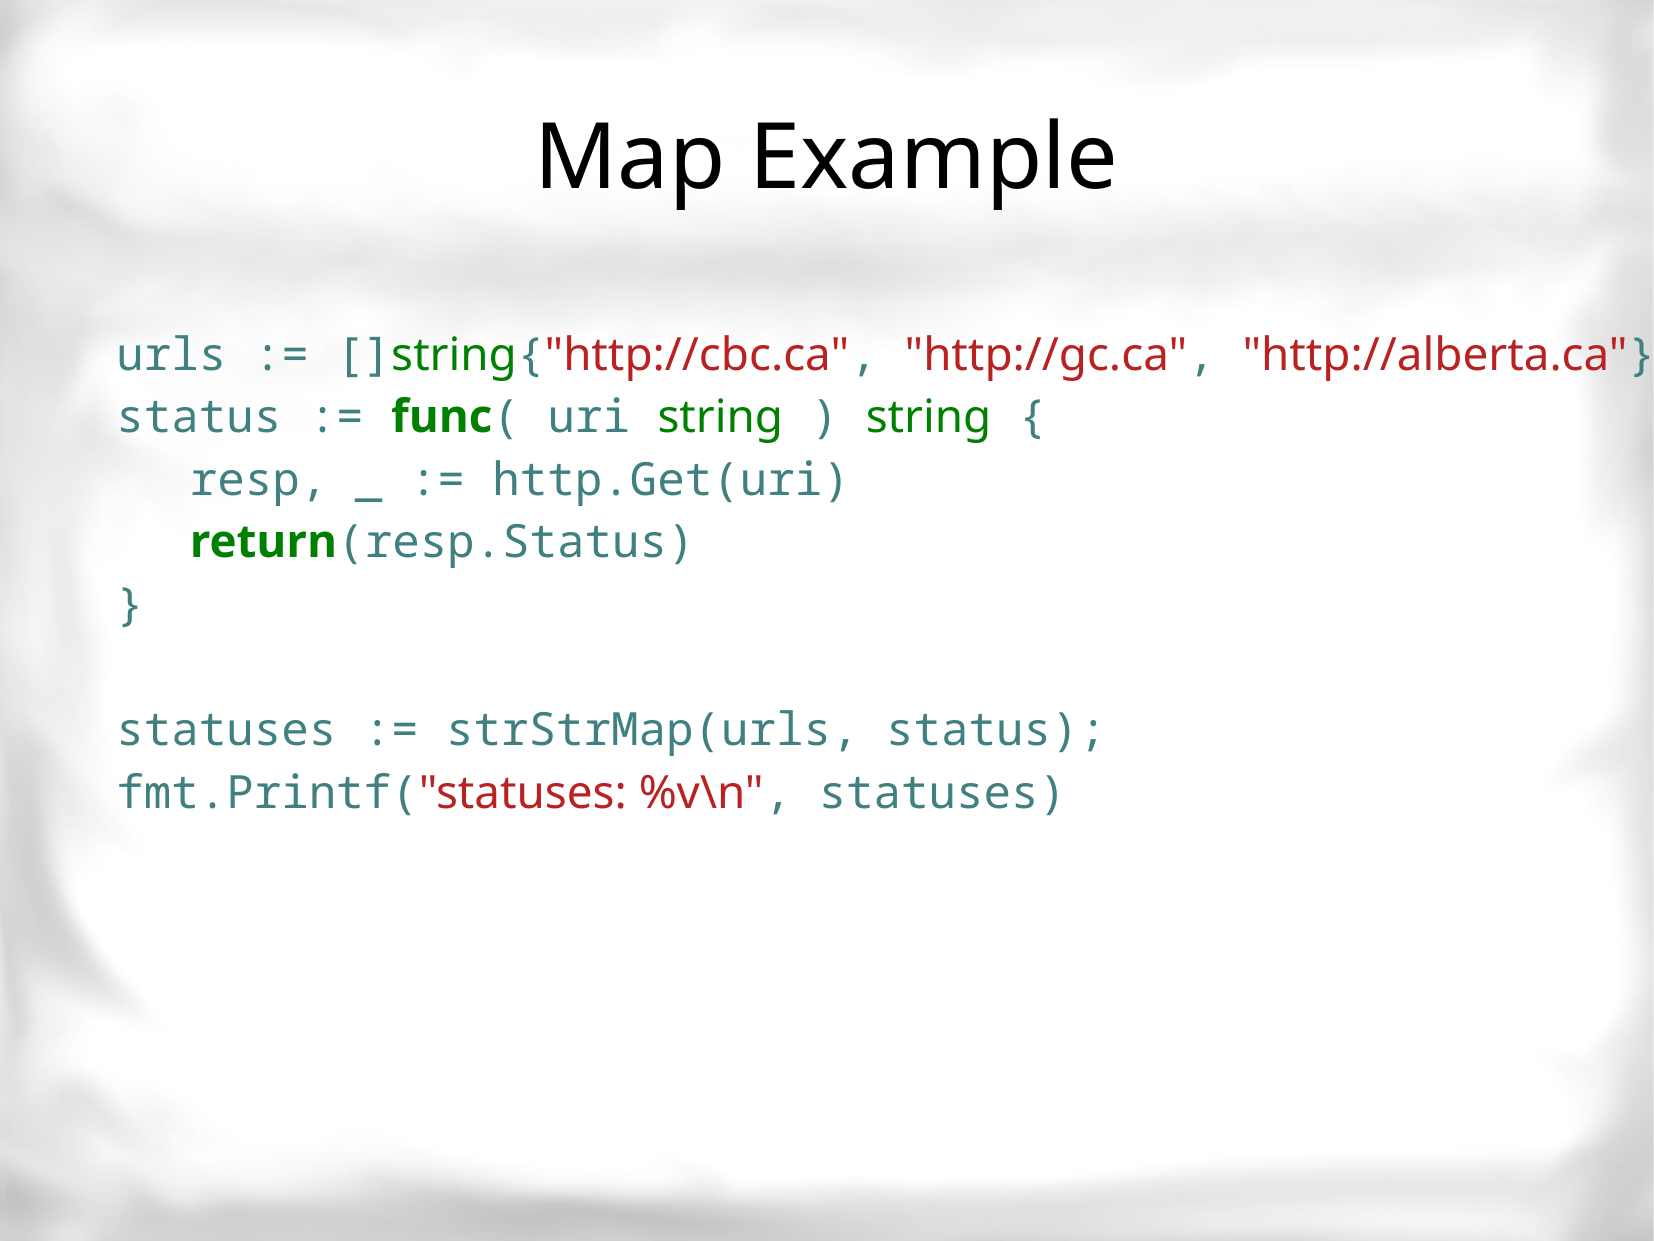

# Map Example
	urls := []string{"http://cbc.ca", "http://gc.ca", "http://alberta.ca"}
	status := func( uri string ) string {
		resp, _ := http.Get(uri)
		return(resp.Status)
	}
	statuses := strStrMap(urls, status);
	fmt.Printf("statuses: %v\n", statuses)